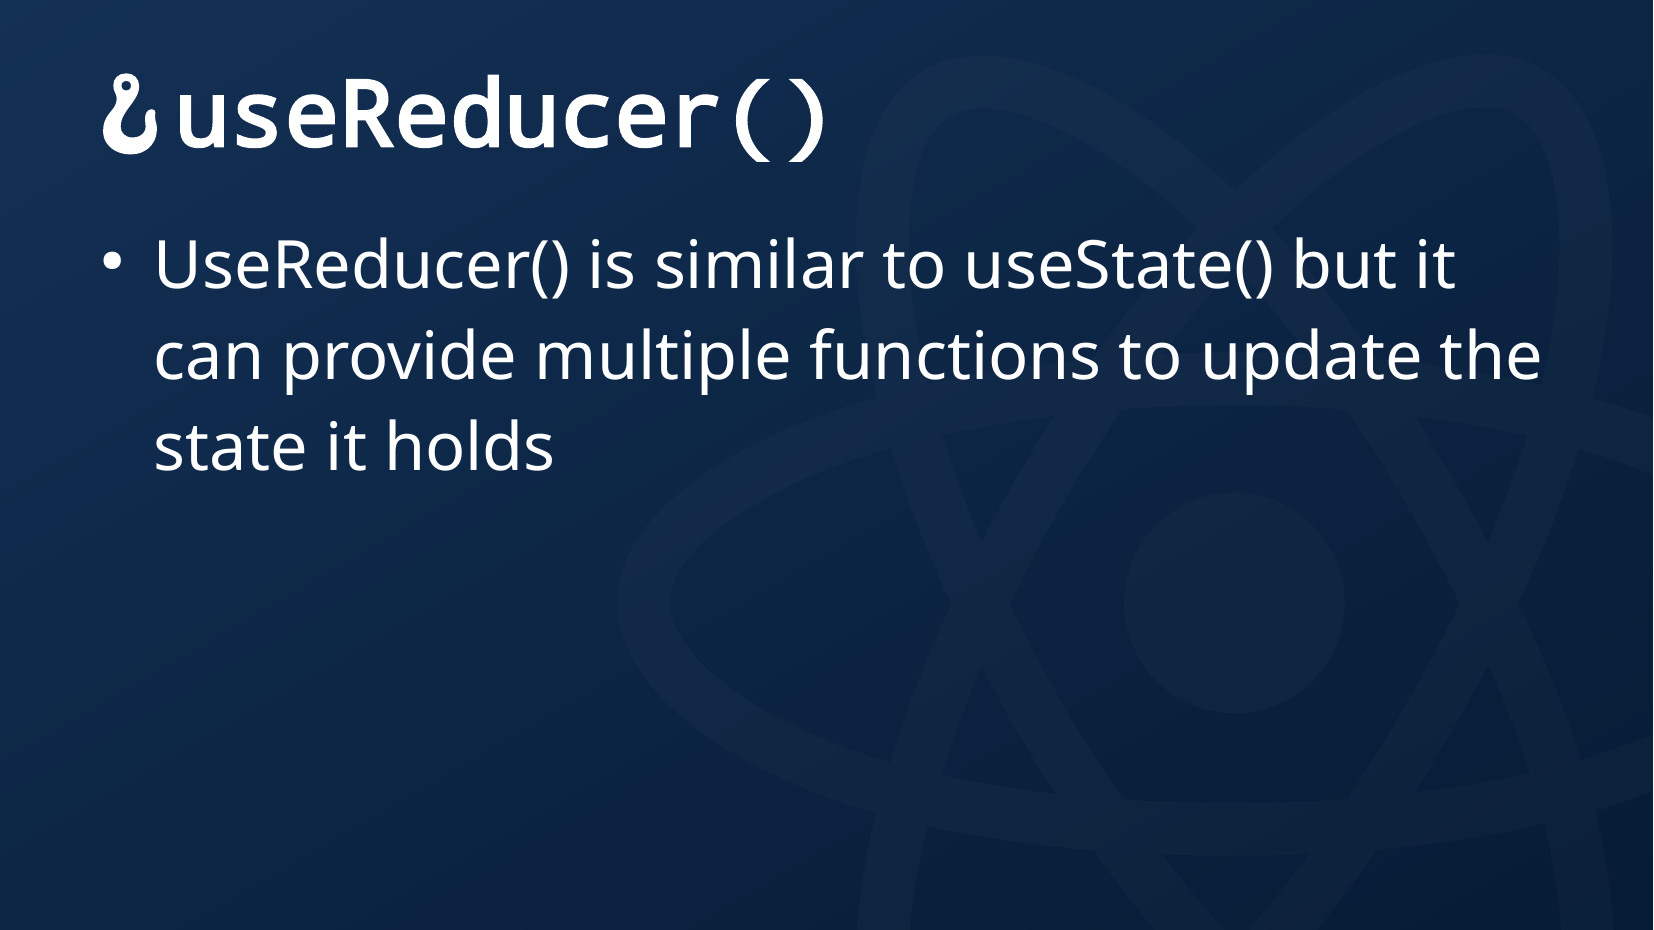

# 🪝useReducer()
UseReducer() is similar to useState() but it can provide multiple functions to update the state it holds